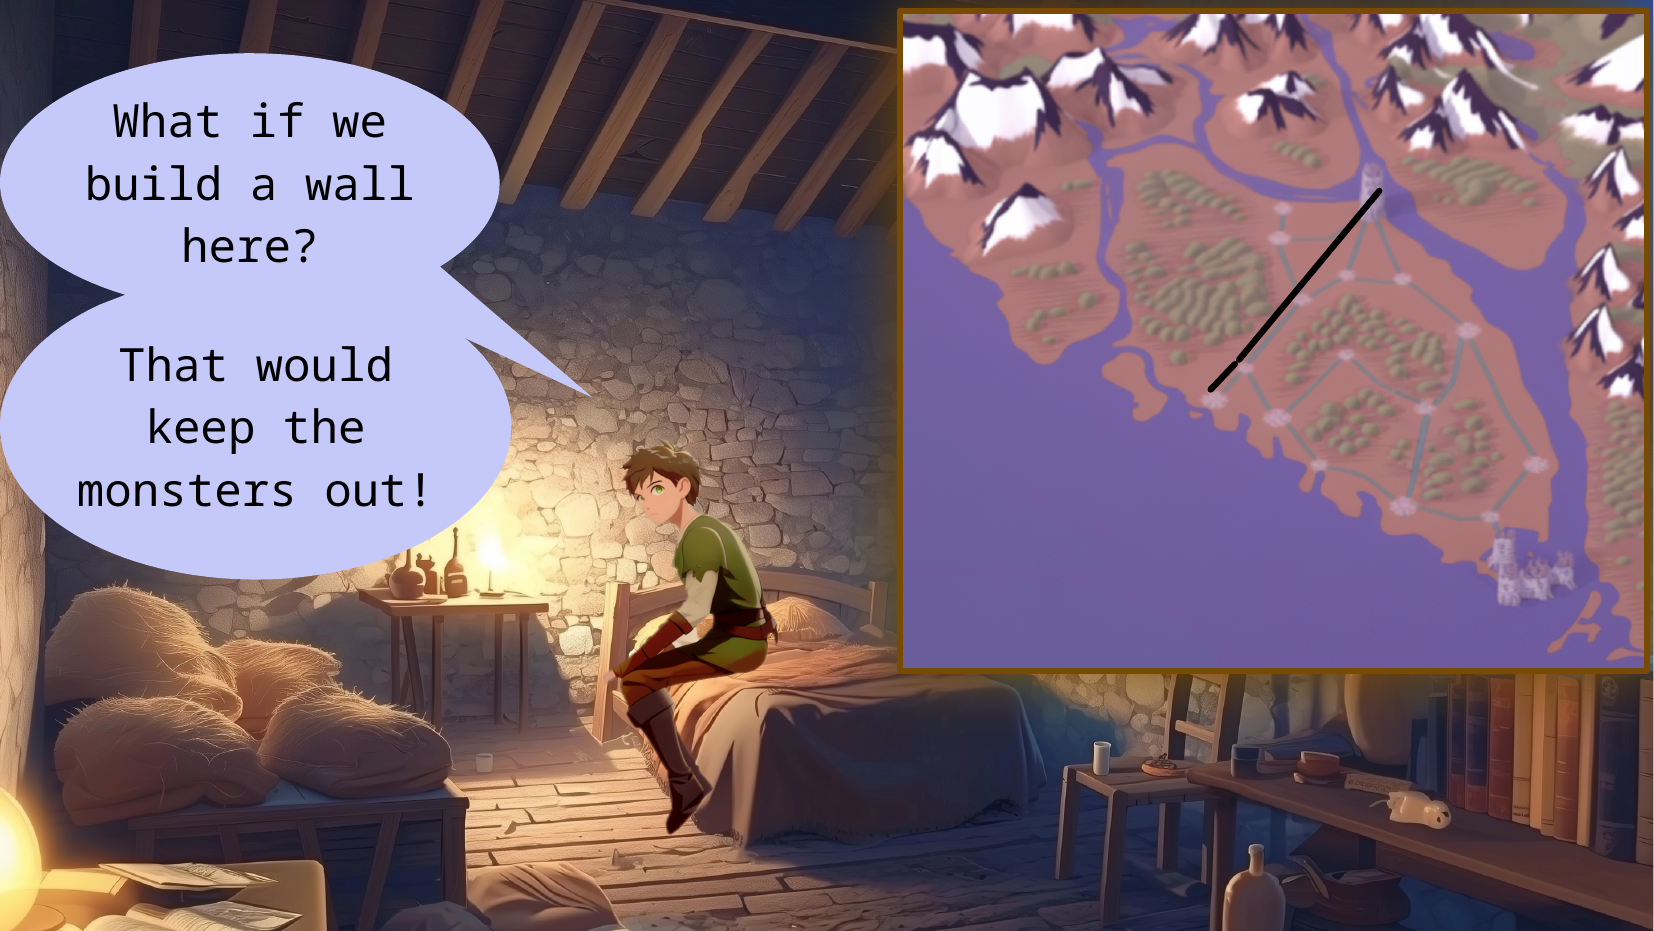

What if we build a wall here?
That would keep the monsters out!